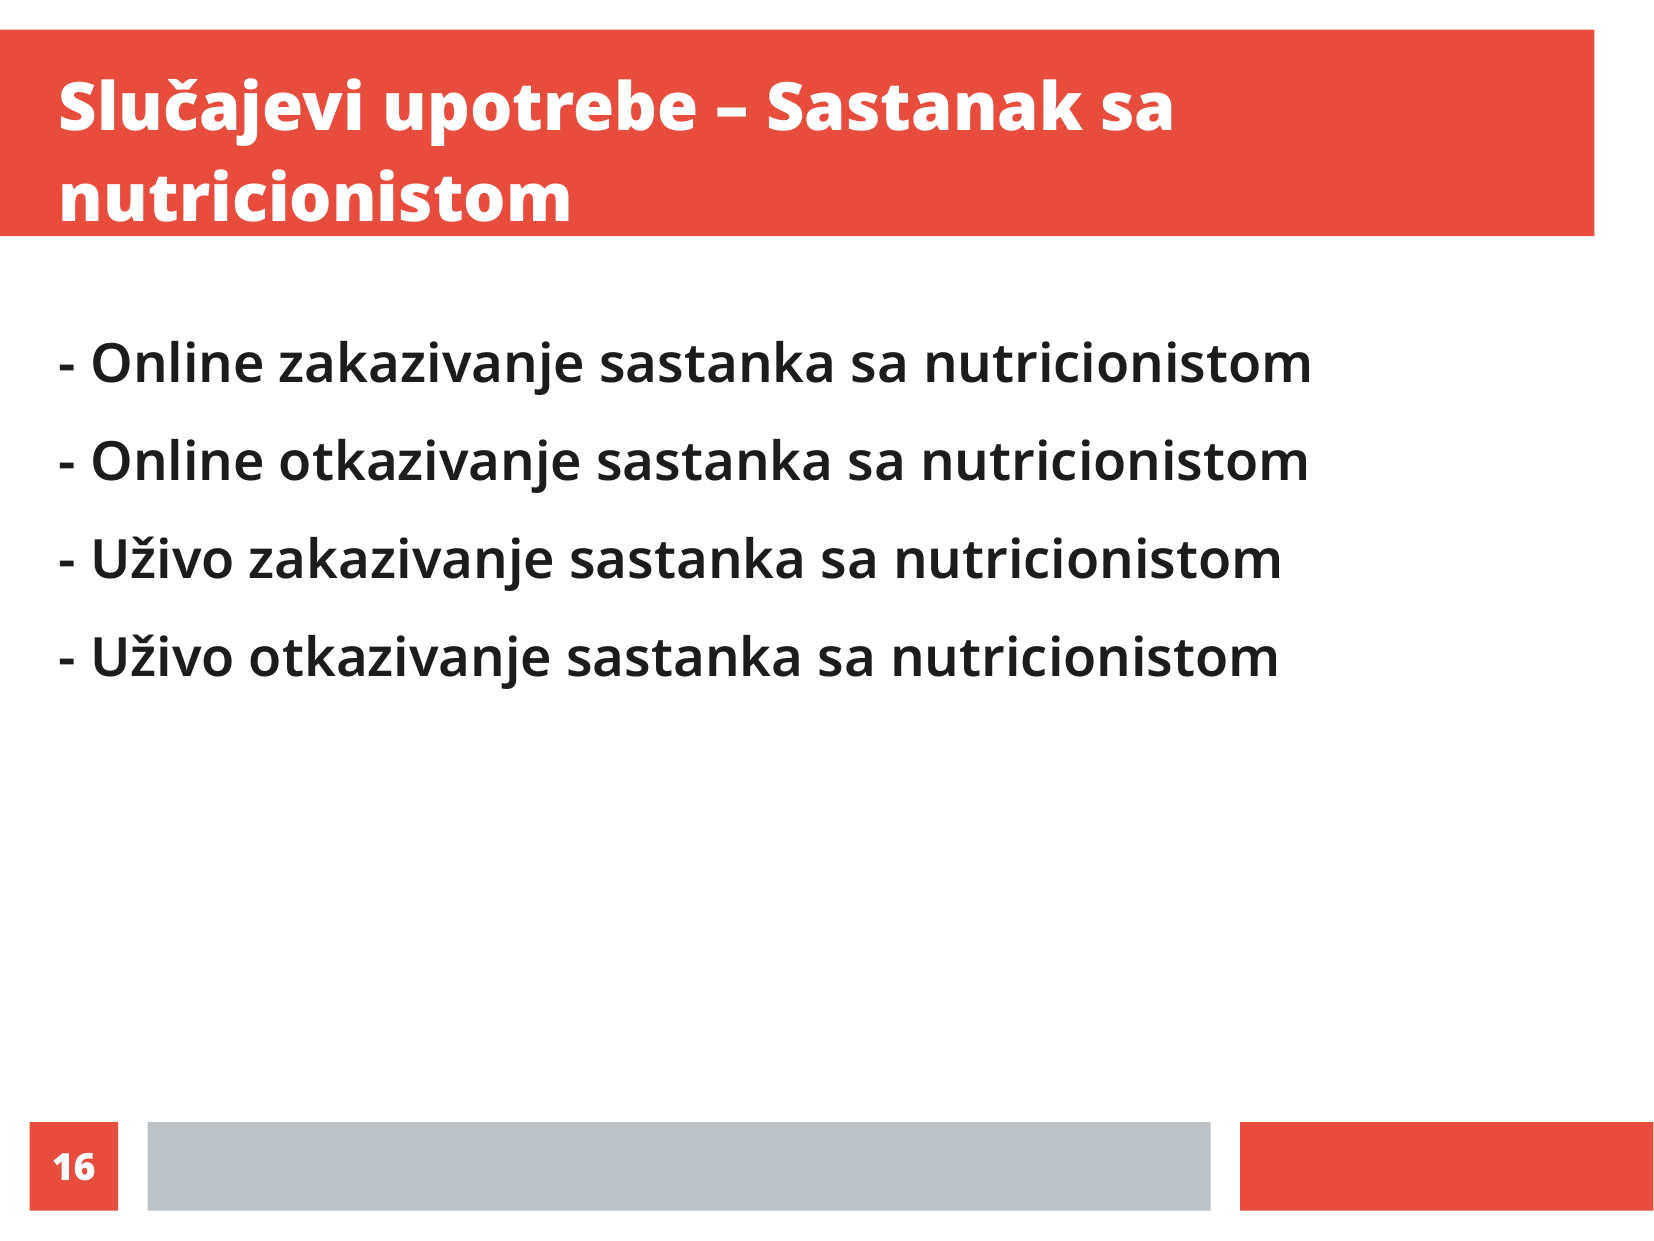

# Slučajevi upotrebe – Sastanak sa nutricionistom
- Online zakazivanje sastanka sa nutricionistom
- Online otkazivanje sastanka sa nutricionistom
- Uživo zakazivanje sastanka sa nutricionistom
- Uživo otkazivanje sastanka sa nutricionistom
16